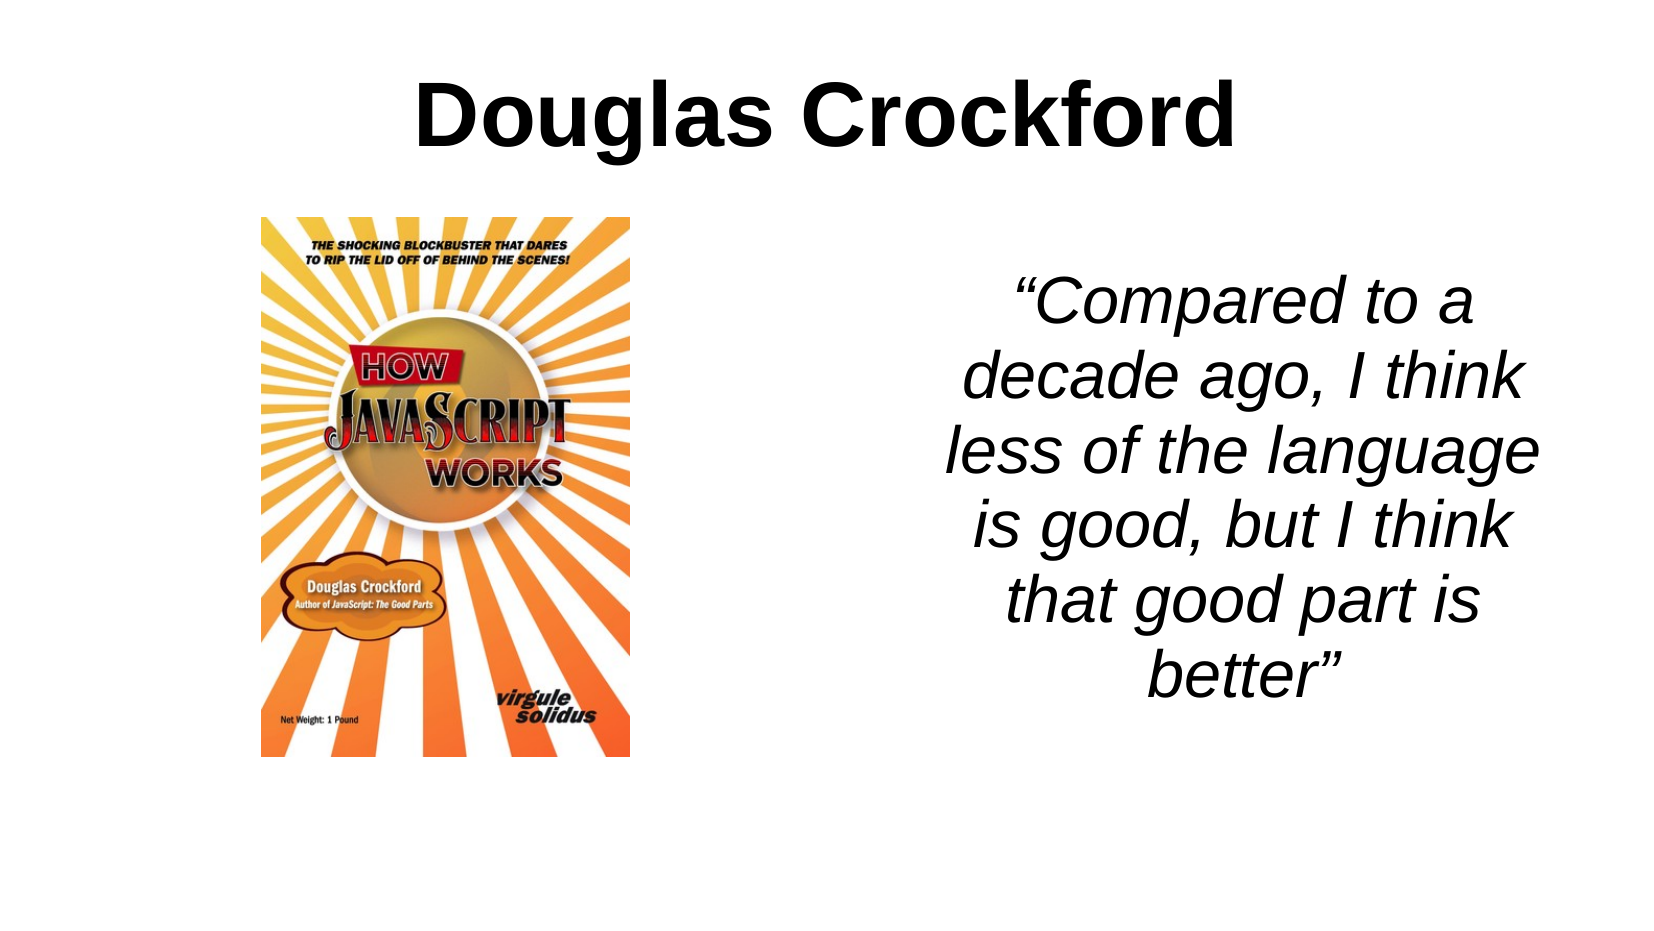

# Douglas Crockford
“Compared to a decade ago, I think less of the language is good, but I think that good part is better”